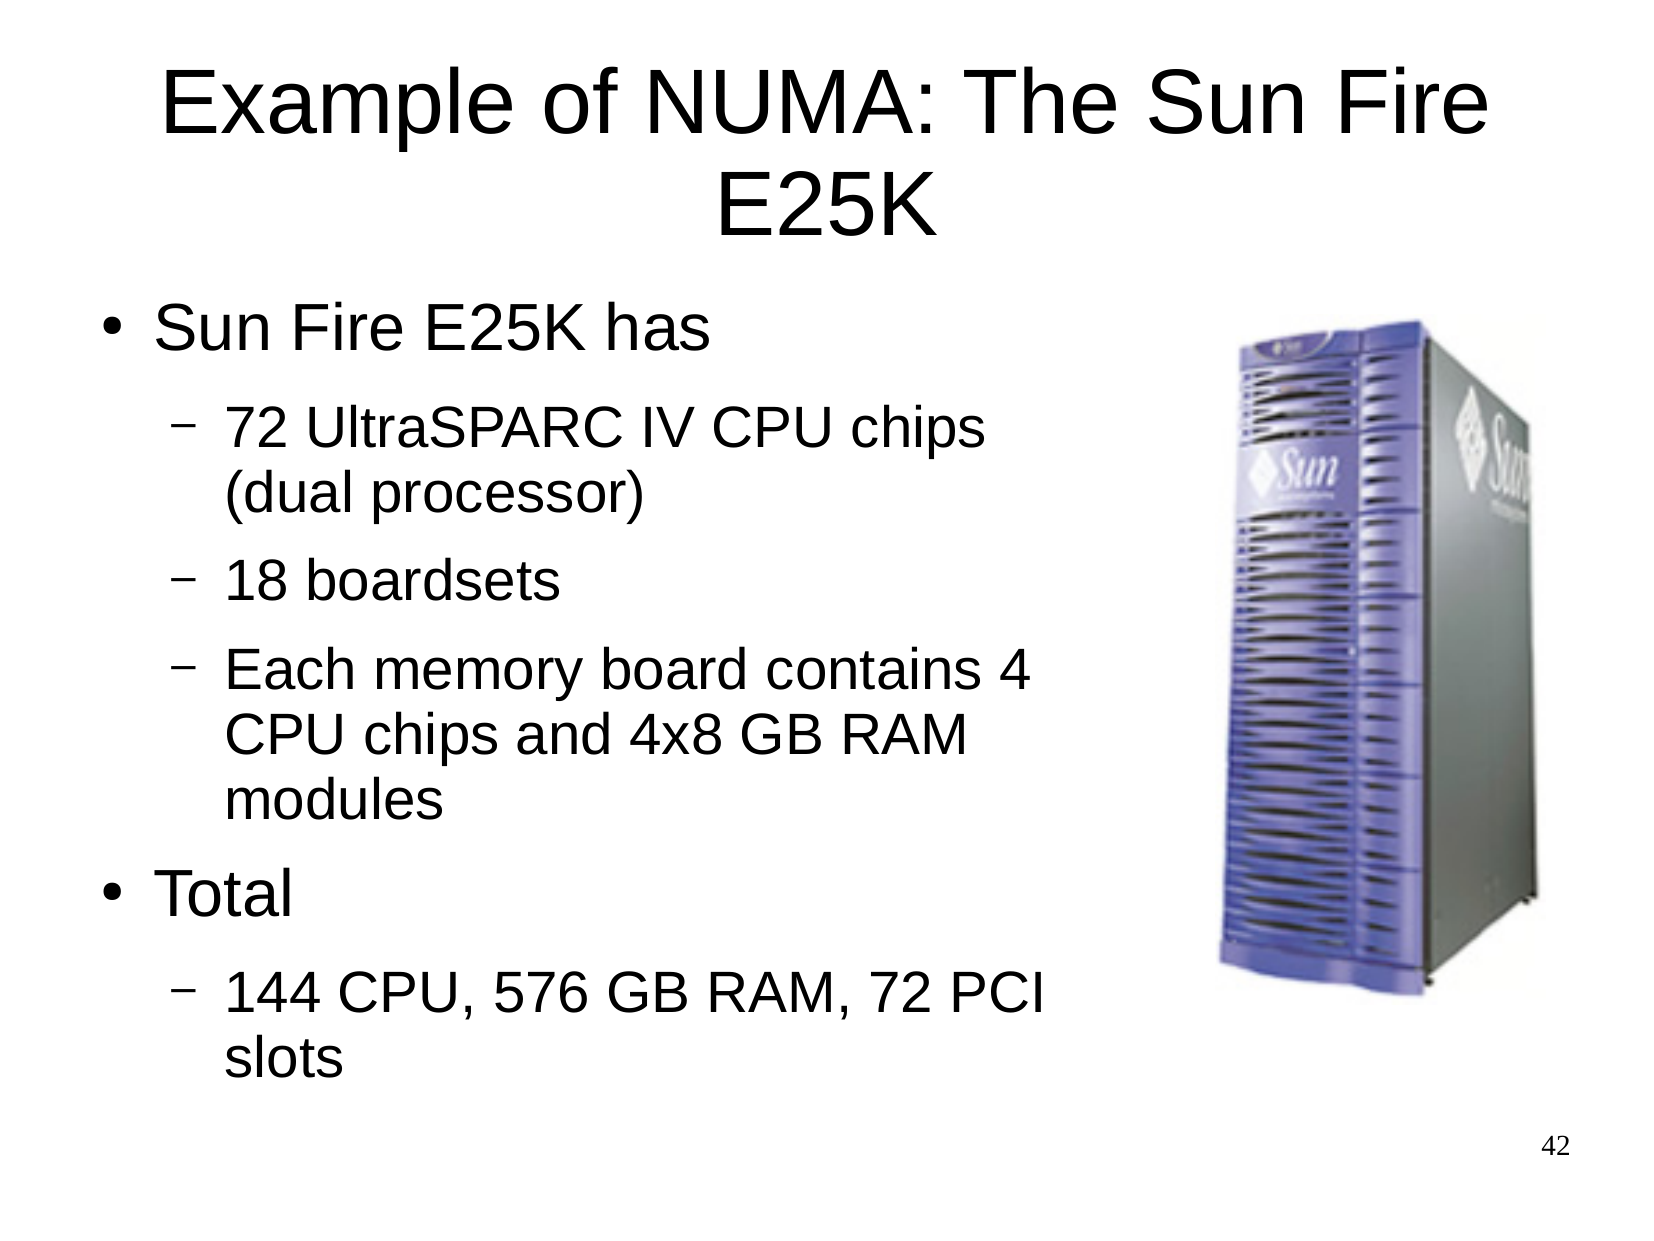

# Example of NUMA: The Sun Fire E25K
Sun Fire E25K has
72 UltraSPARC IV CPU chips (dual processor)
18 boardsets
Each memory board contains 4 CPU chips and 4x8 GB RAM modules
Total
144 CPU, 576 GB RAM, 72 PCI slots
42